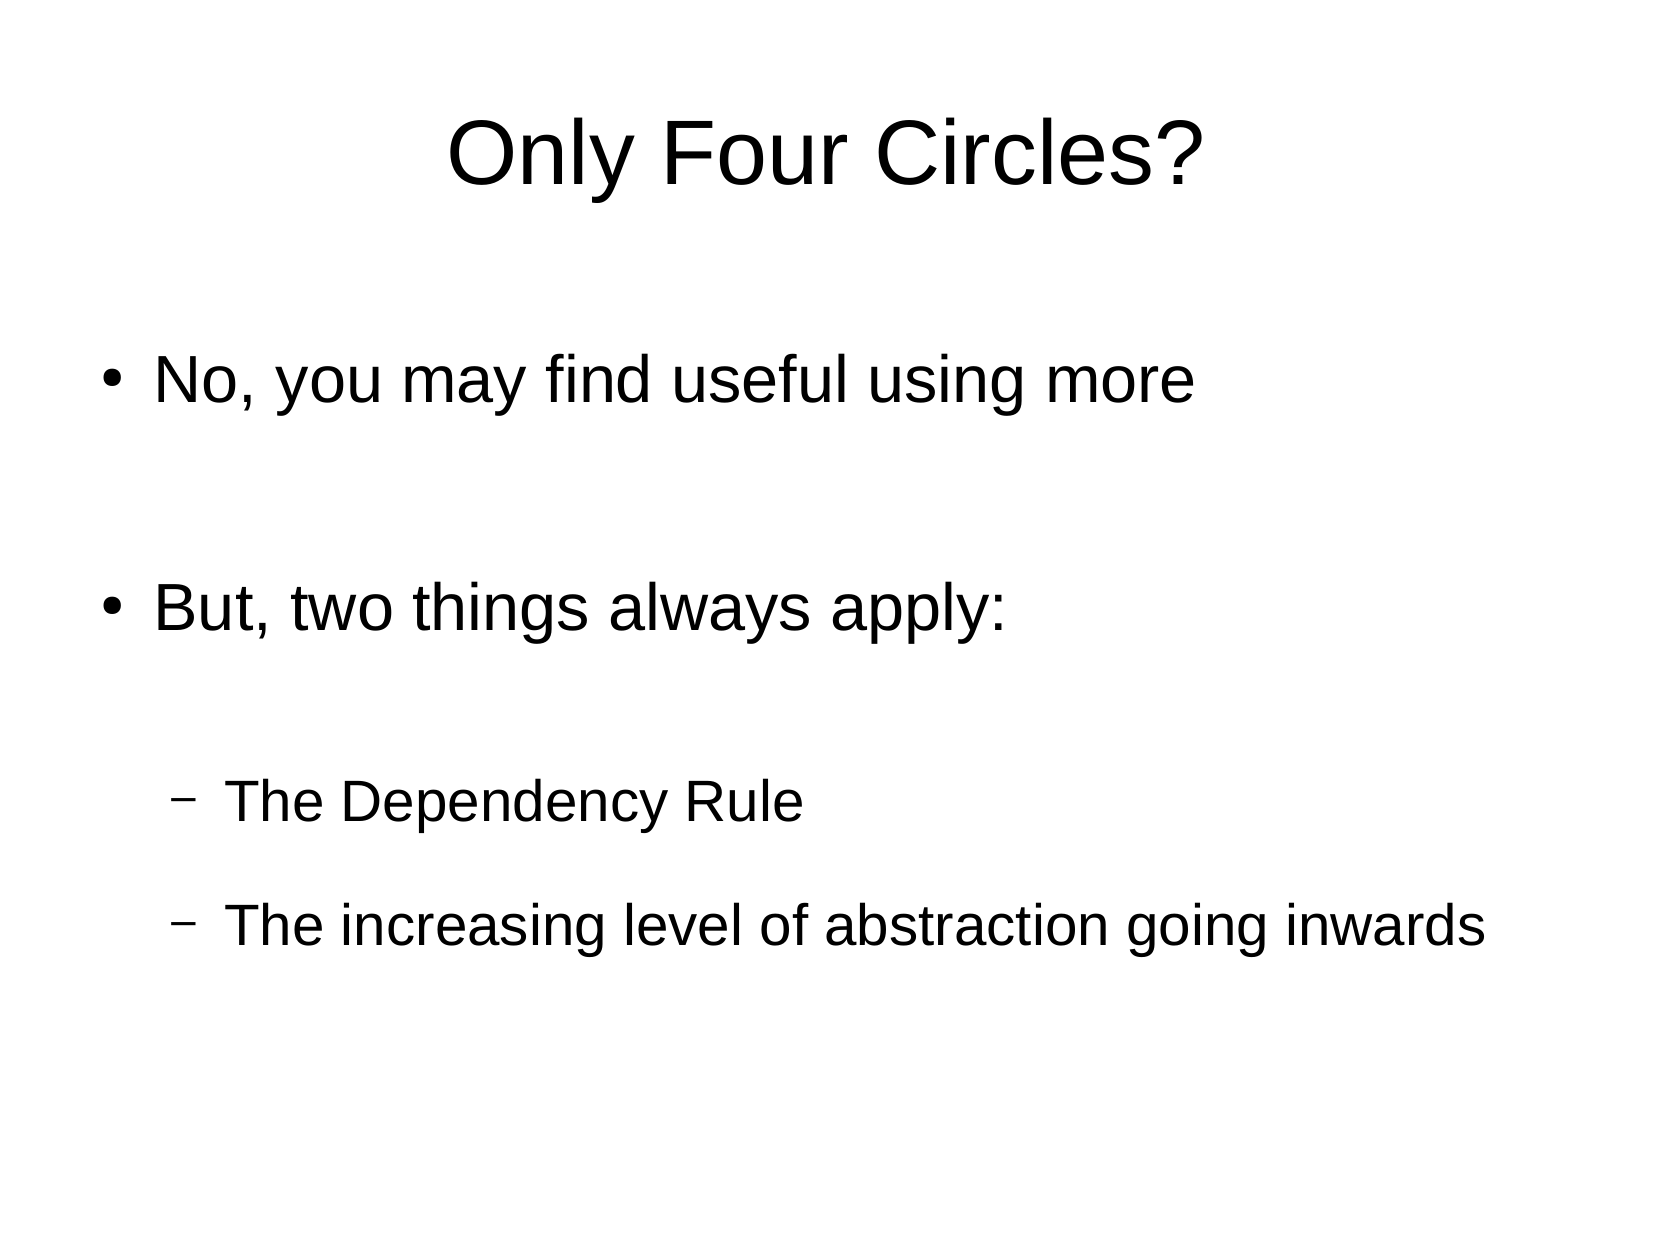

# Only Four Circles?
No, you may find useful using more
But, two things always apply:
The Dependency Rule
The increasing level of abstraction going inwards